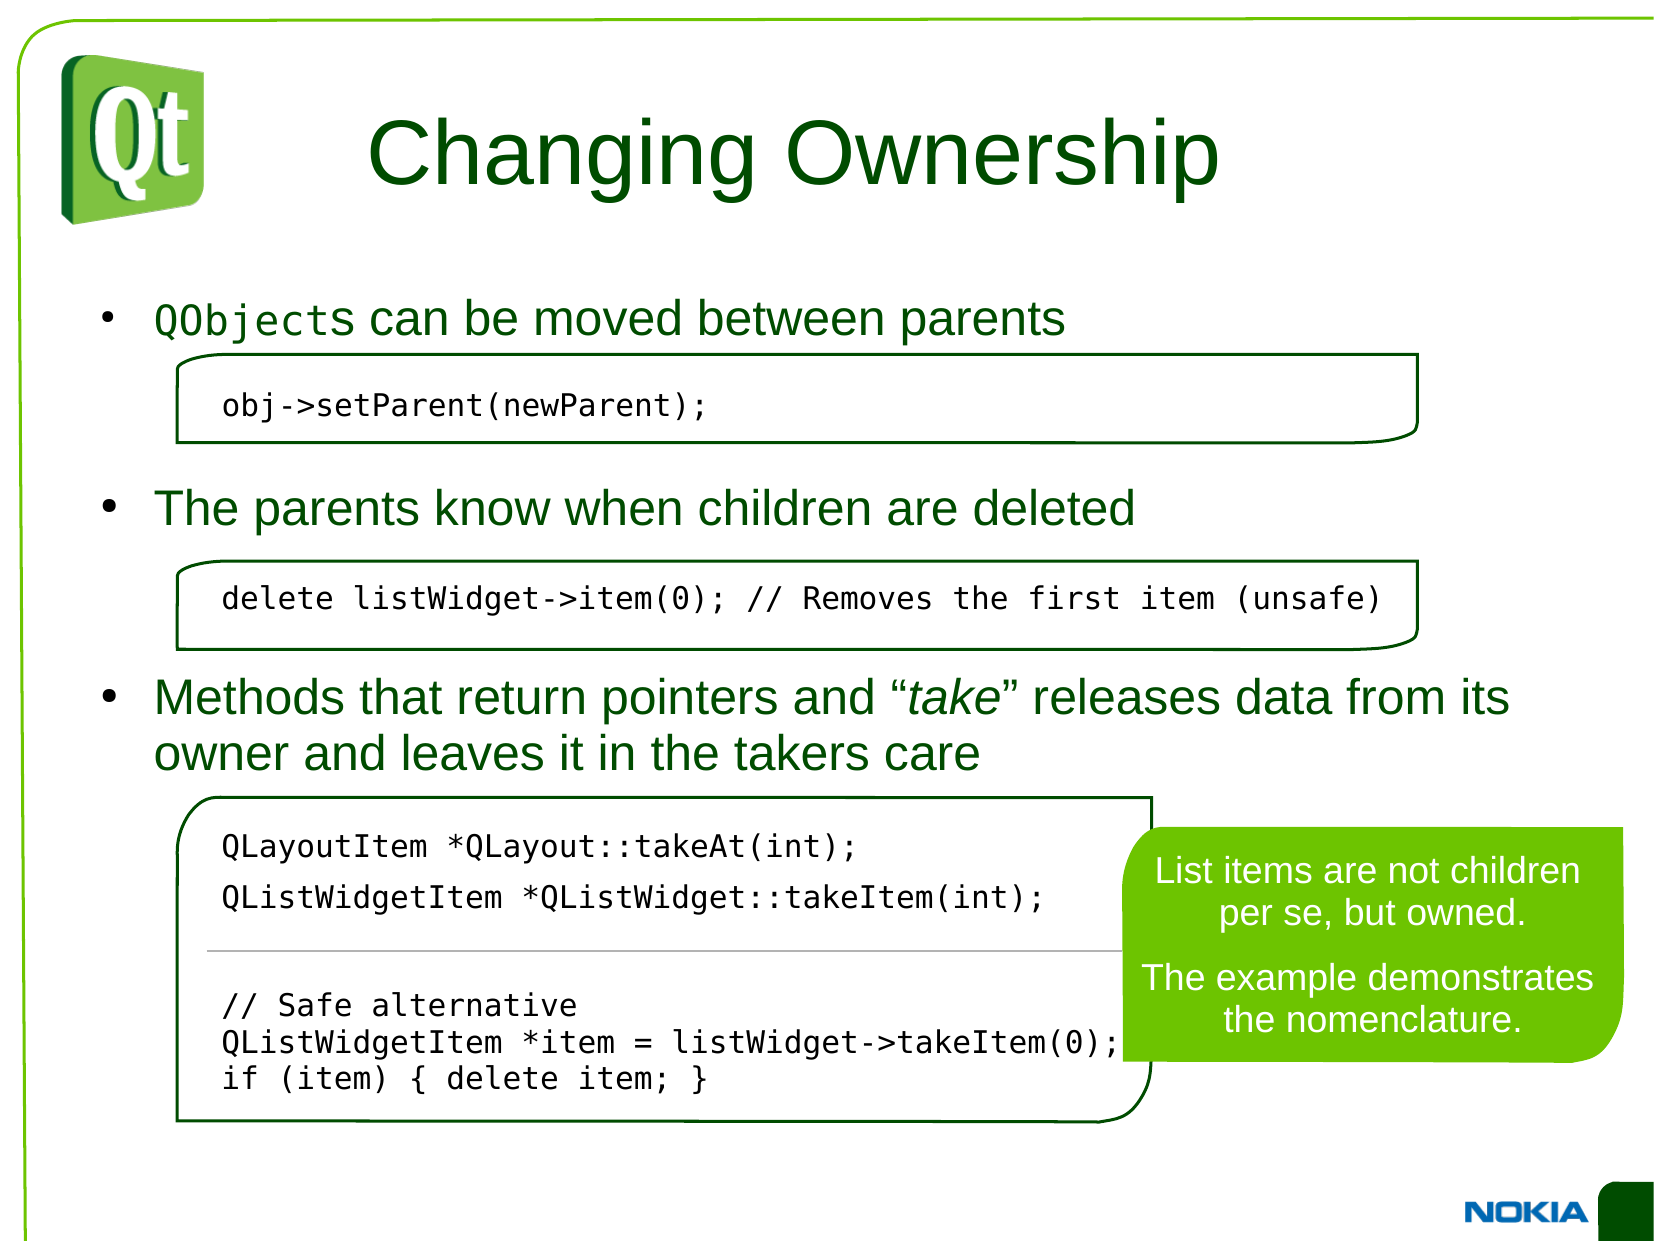

# Changing Ownership
QObjects can be moved between parents
The parents know when children are deleted
Methods that return pointers and “take” releases data from its owner and leaves it in the takers care
obj->setParent(newParent);
delete listWidget->item(0); // Removes the first item (unsafe)
QLayoutItem *QLayout::takeAt(int);
QListWidgetItem *QListWidget::takeItem(int);
// Safe alternative
QListWidgetItem *item = listWidget->takeItem(0);
if (item) { delete item; }
List items are not children
per se, but owned.
The example demonstrates
the nomenclature.